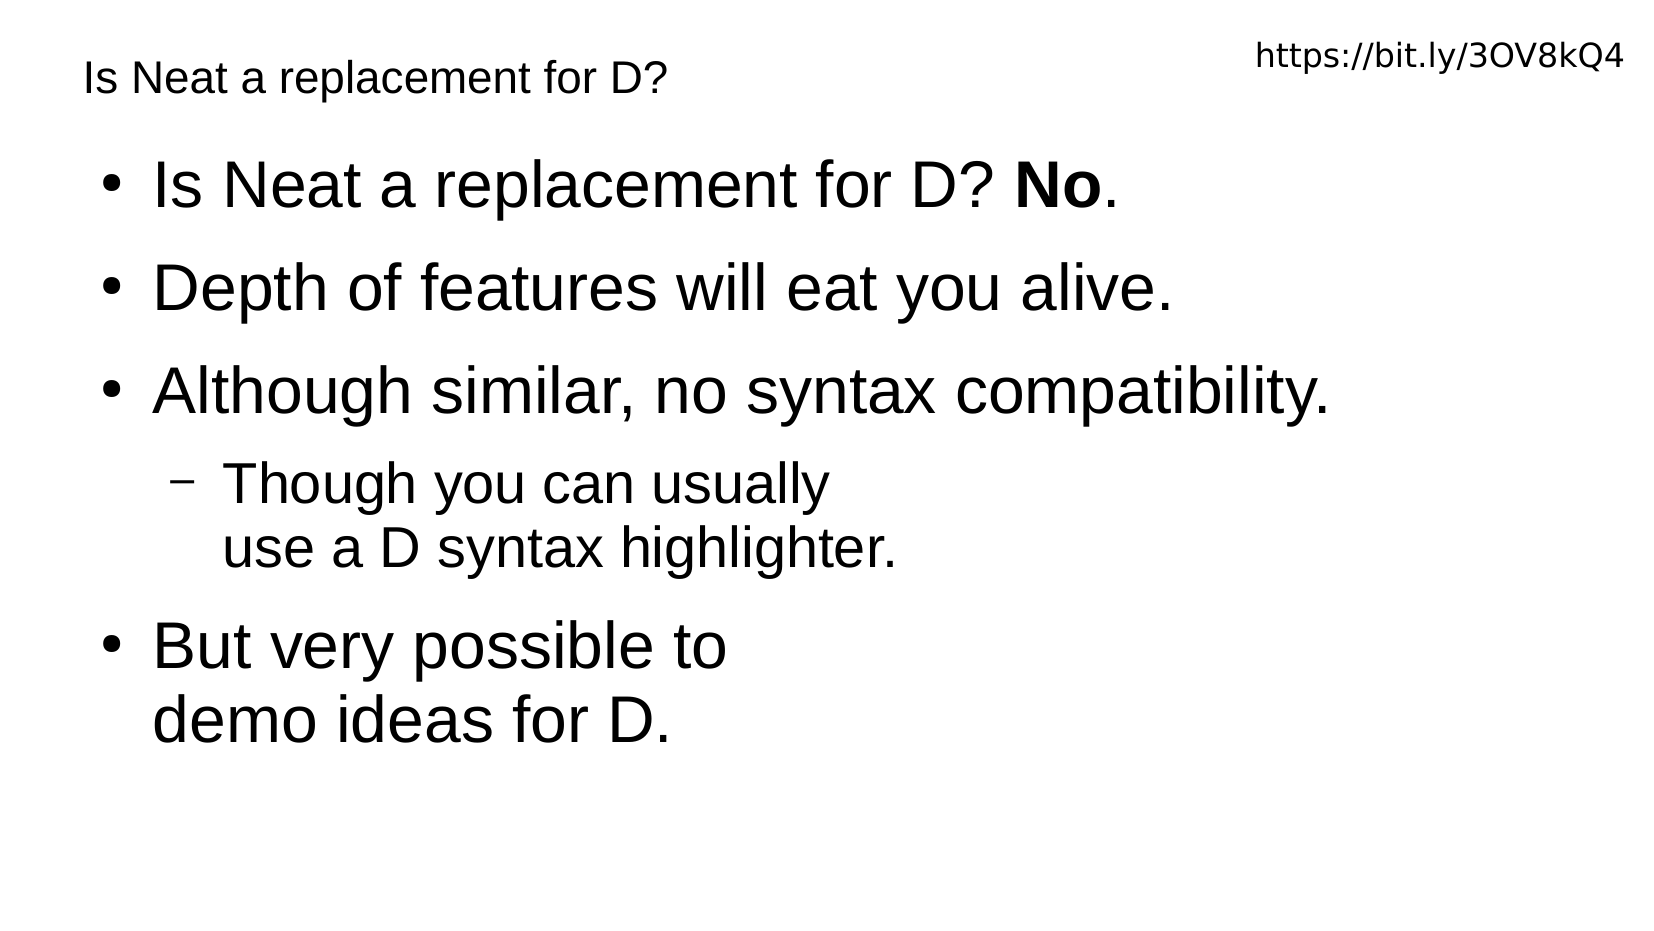

# Is Neat a replacement for D?
Is Neat a replacement for D? No.
Depth of features will eat you alive.
Although similar, no syntax compatibility.
Though you can usually
use a D syntax highlighter.
But very possible to
demo ideas for D.